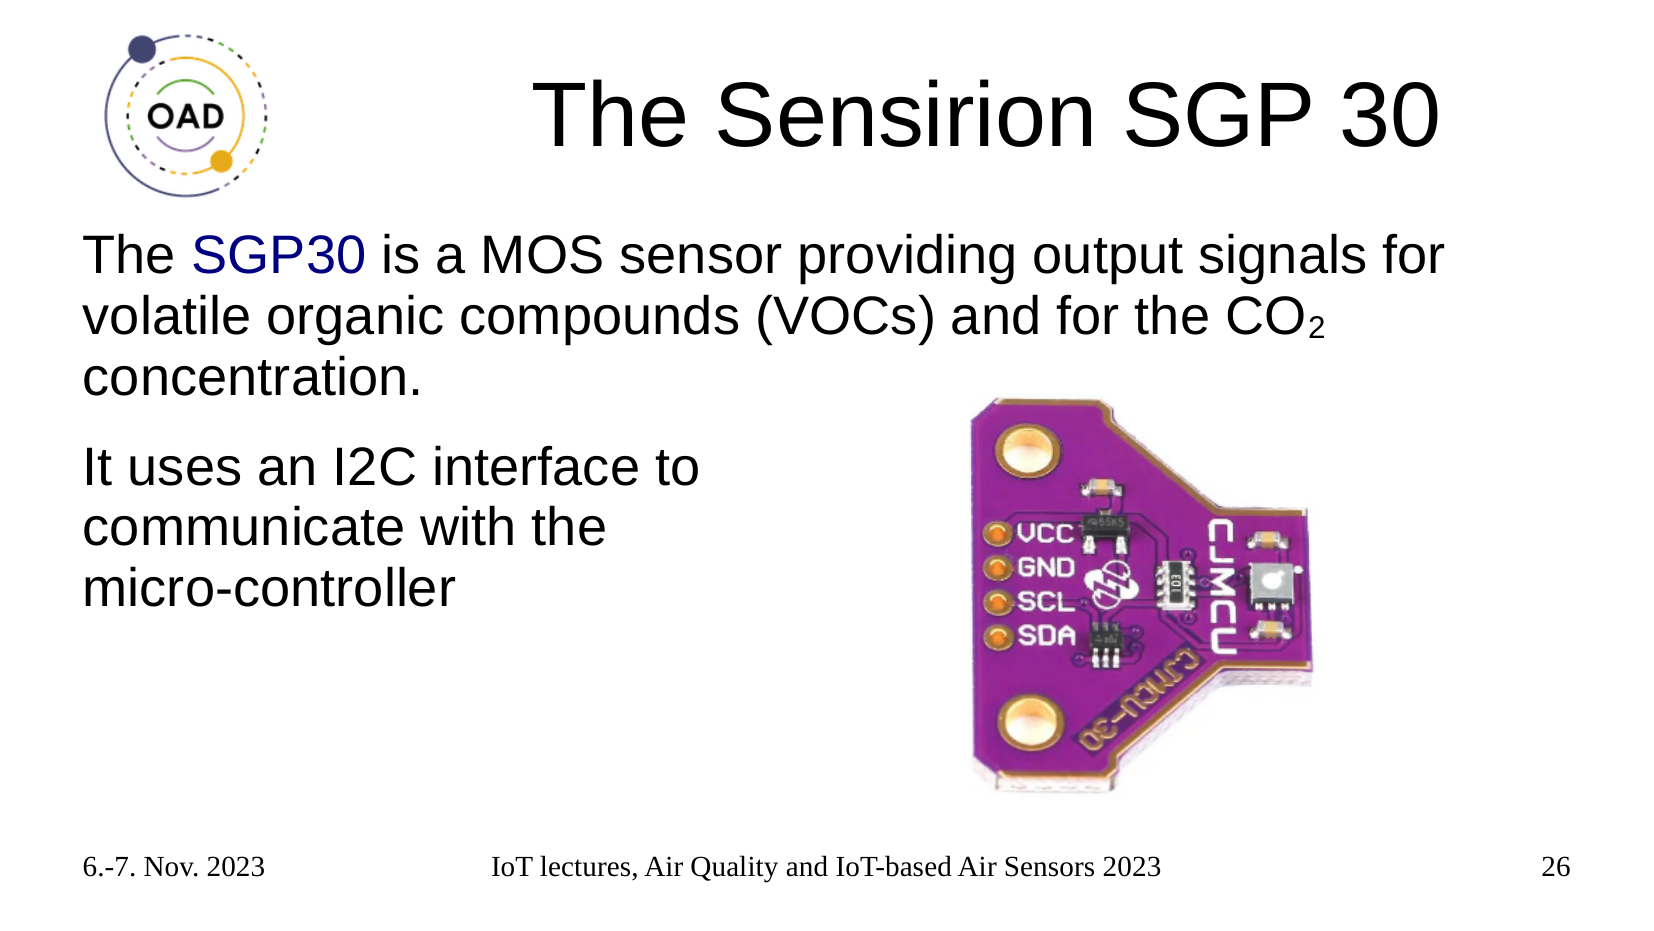

# The Sensirion SGP 30
The SGP30 is a MOS sensor providing output signals for volatile organic compounds (VOCs) and for the CO2 concentration.
It uses an I2C interface to
communicate with the
micro-controller
6.-7. Nov. 2023
IoT lectures, Air Quality and IoT-based Air Sensors 2023
26